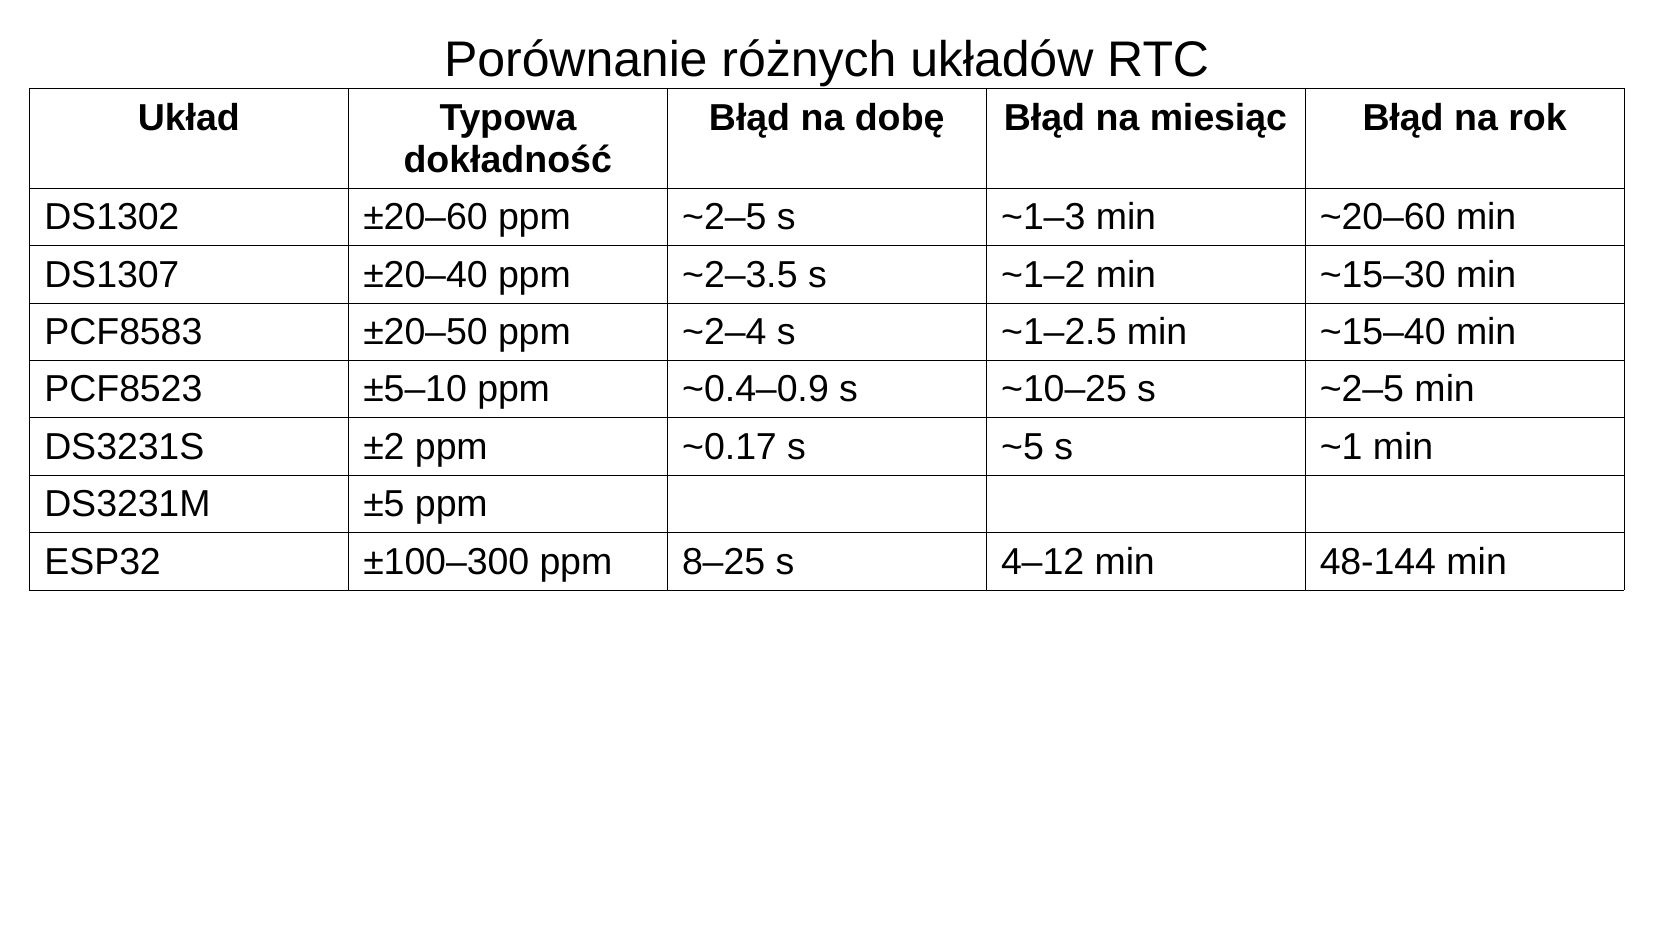

# Porównanie różnych układów RTC
| Układ | Typowa dokładność | Błąd na dobę | Błąd na miesiąc | Błąd na rok |
| --- | --- | --- | --- | --- |
| DS1302 | ±20–60 ppm | ~2–5 s | ~1–3 min | ~20–60 min |
| DS1307 | ±20–40 ppm | ~2–3.5 s | ~1–2 min | ~15–30 min |
| PCF8583 | ±20–50 ppm | ~2–4 s | ~1–2.5 min | ~15–40 min |
| PCF8523 | ±5–10 ppm | ~0.4–0.9 s | ~10–25 s | ~2–5 min |
| DS3231S | ±2 ppm | ~0.17 s | ~5 s | ~1 min |
| DS3231M | ±5 ppm | | | |
| ESP32 | ±100–300 ppm | 8–25 s | 4–12 min | 48-144 min |